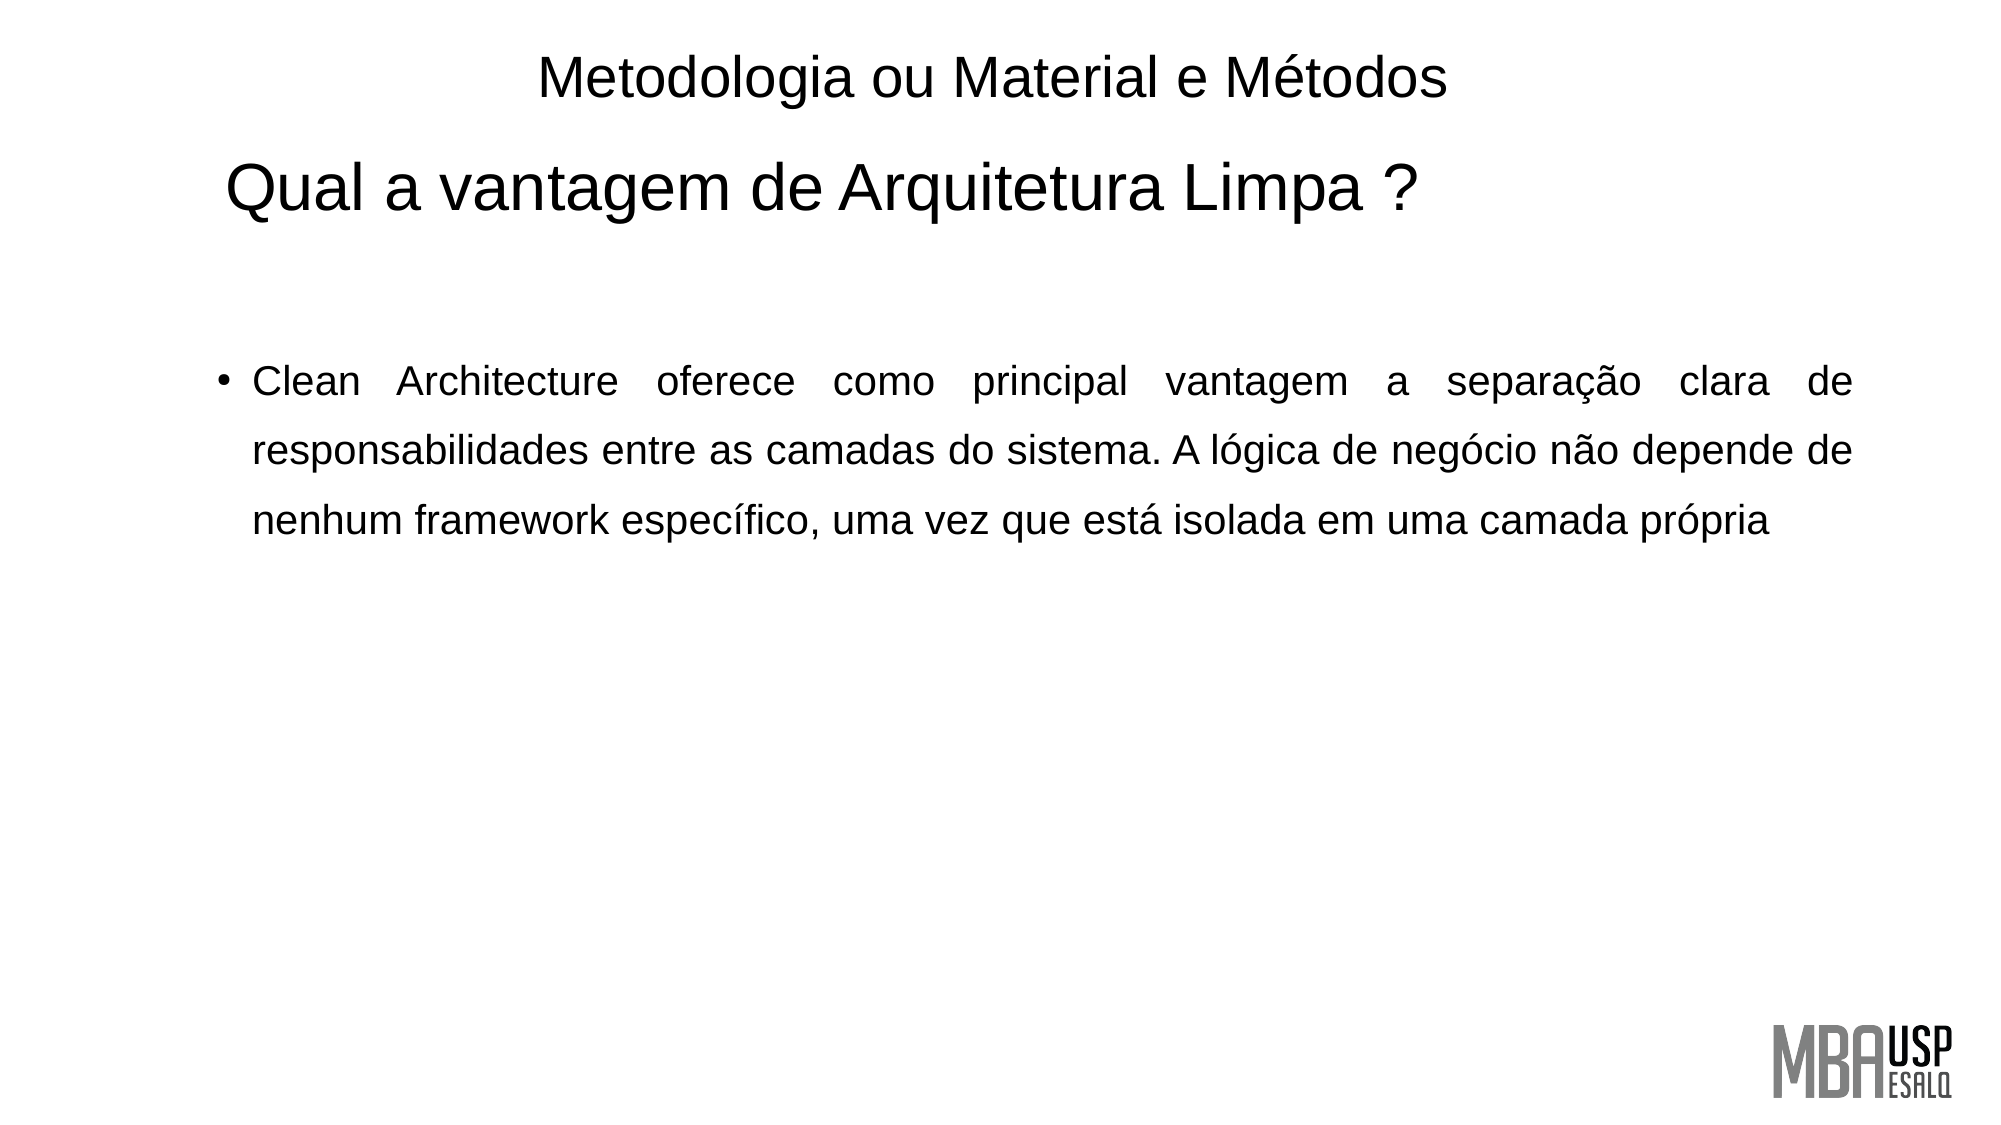

Metodologia ou Material e Métodos
	Qual a vantagem de Arquitetura Limpa ?
Clean Architecture oferece como principal vantagem a separação clara de responsabilidades entre as camadas do sistema. A lógica de negócio não depende de nenhum framework específico, uma vez que está isolada em uma camada própria